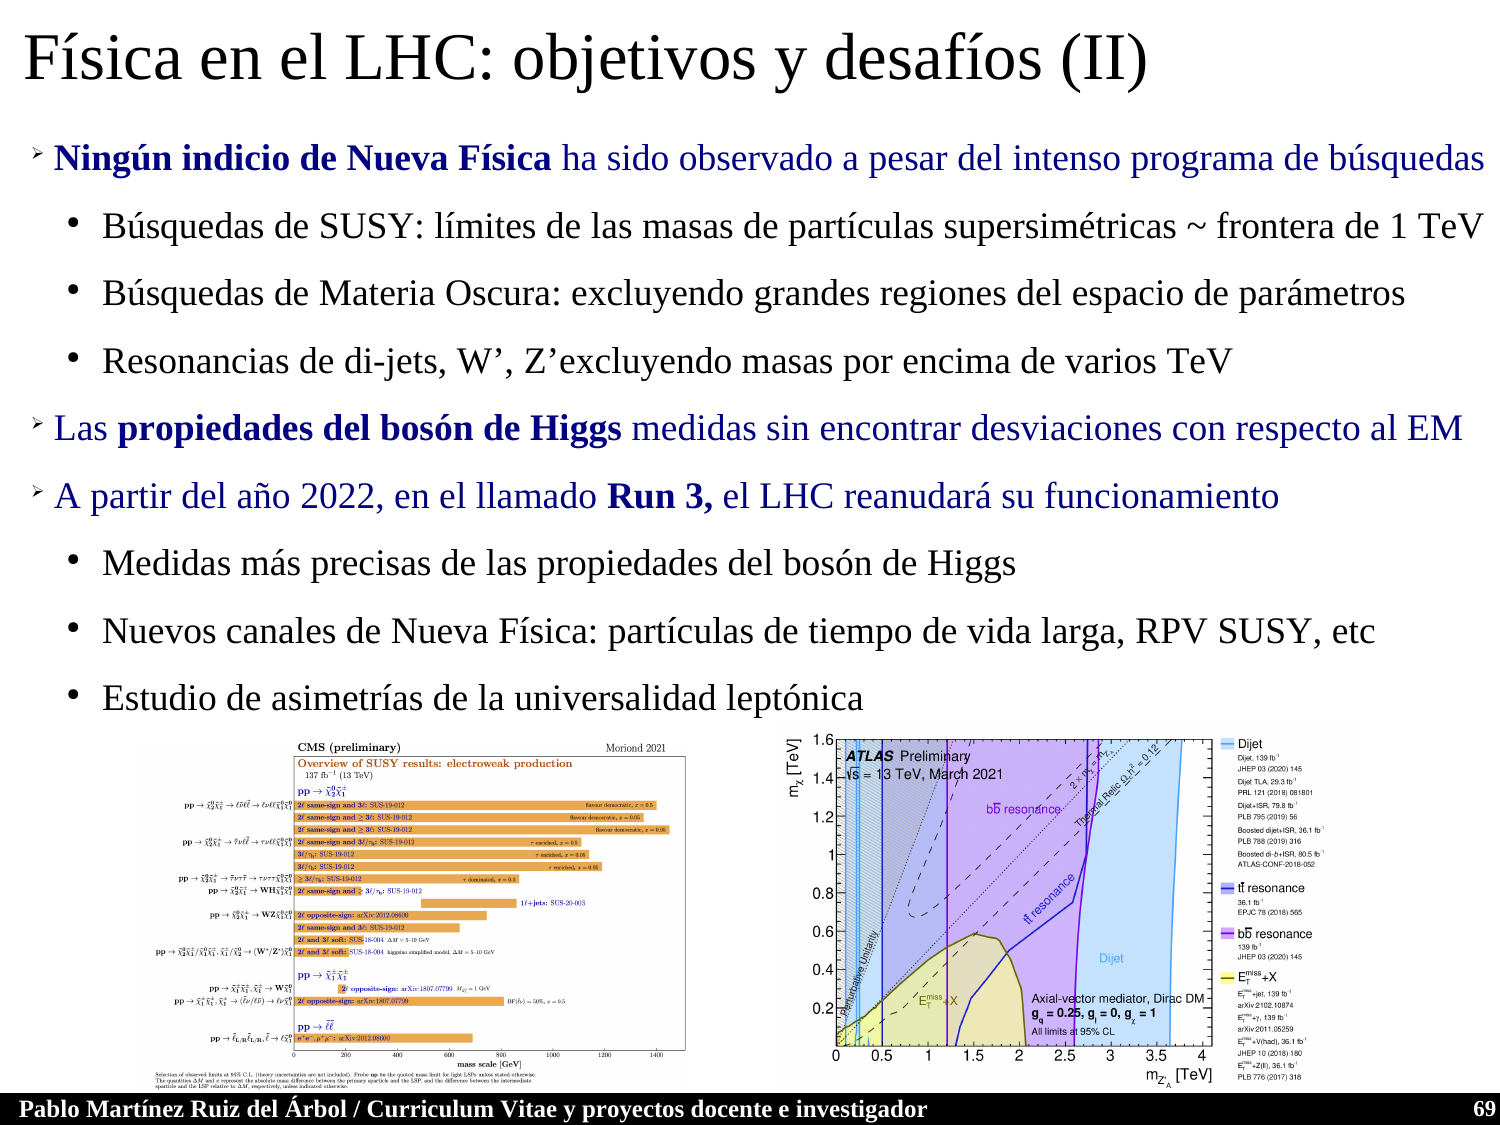

Física en el LHC: objetivos y desafíos (II)
 Ningún indicio de Nueva Física ha sido observado a pesar del intenso programa de búsquedas
Búsquedas de SUSY: límites de las masas de partículas supersimétricas ~ frontera de 1 TeV
Búsquedas de Materia Oscura: excluyendo grandes regiones del espacio de parámetros
Resonancias de di-jets, W’, Z’excluyendo masas por encima de varios TeV
 Las propiedades del bosón de Higgs medidas sin encontrar desviaciones con respecto al EM
 A partir del año 2022, en el llamado Run 3, el LHC reanudará su funcionamiento
Medidas más precisas de las propiedades del bosón de Higgs
Nuevos canales de Nueva Física: partículas de tiempo de vida larga, RPV SUSY, etc
Estudio de asimetrías de la universalidad leptónica
69